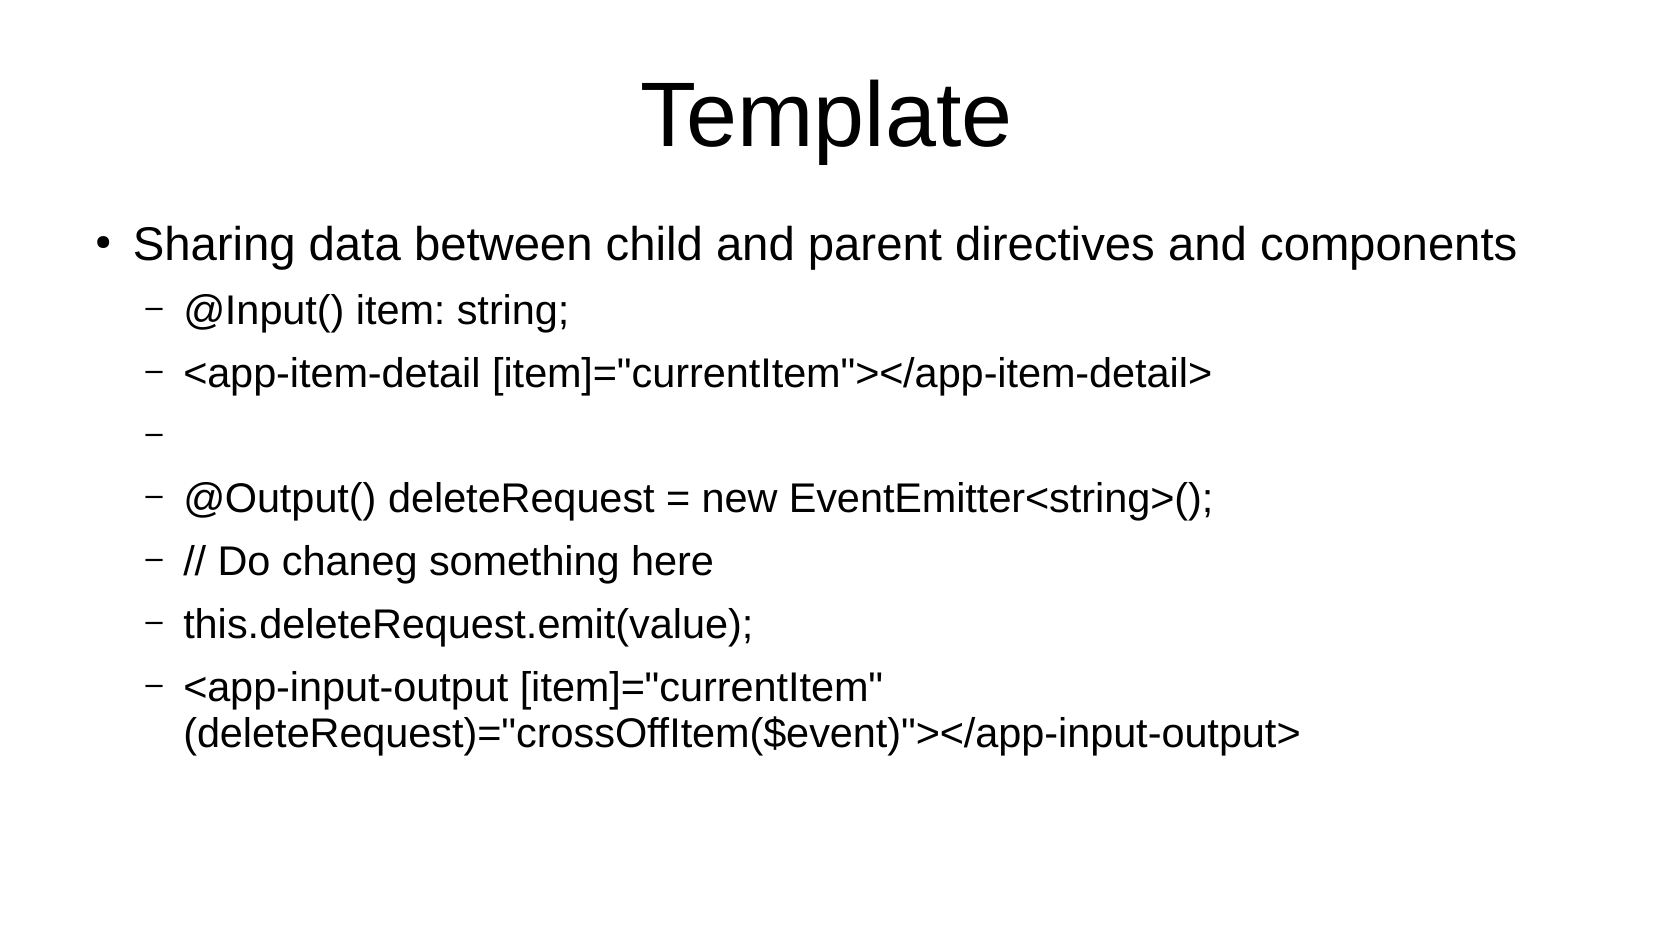

# Template
Sharing data between child and parent directives and components
@Input() item: string;
<app-item-detail [item]="currentItem"></app-item-detail>
@Output() deleteRequest = new EventEmitter<string>();
// Do chaneg something here
this.deleteRequest.emit(value);
<app-input-output [item]="currentItem" (deleteRequest)="crossOffItem($event)"></app-input-output>